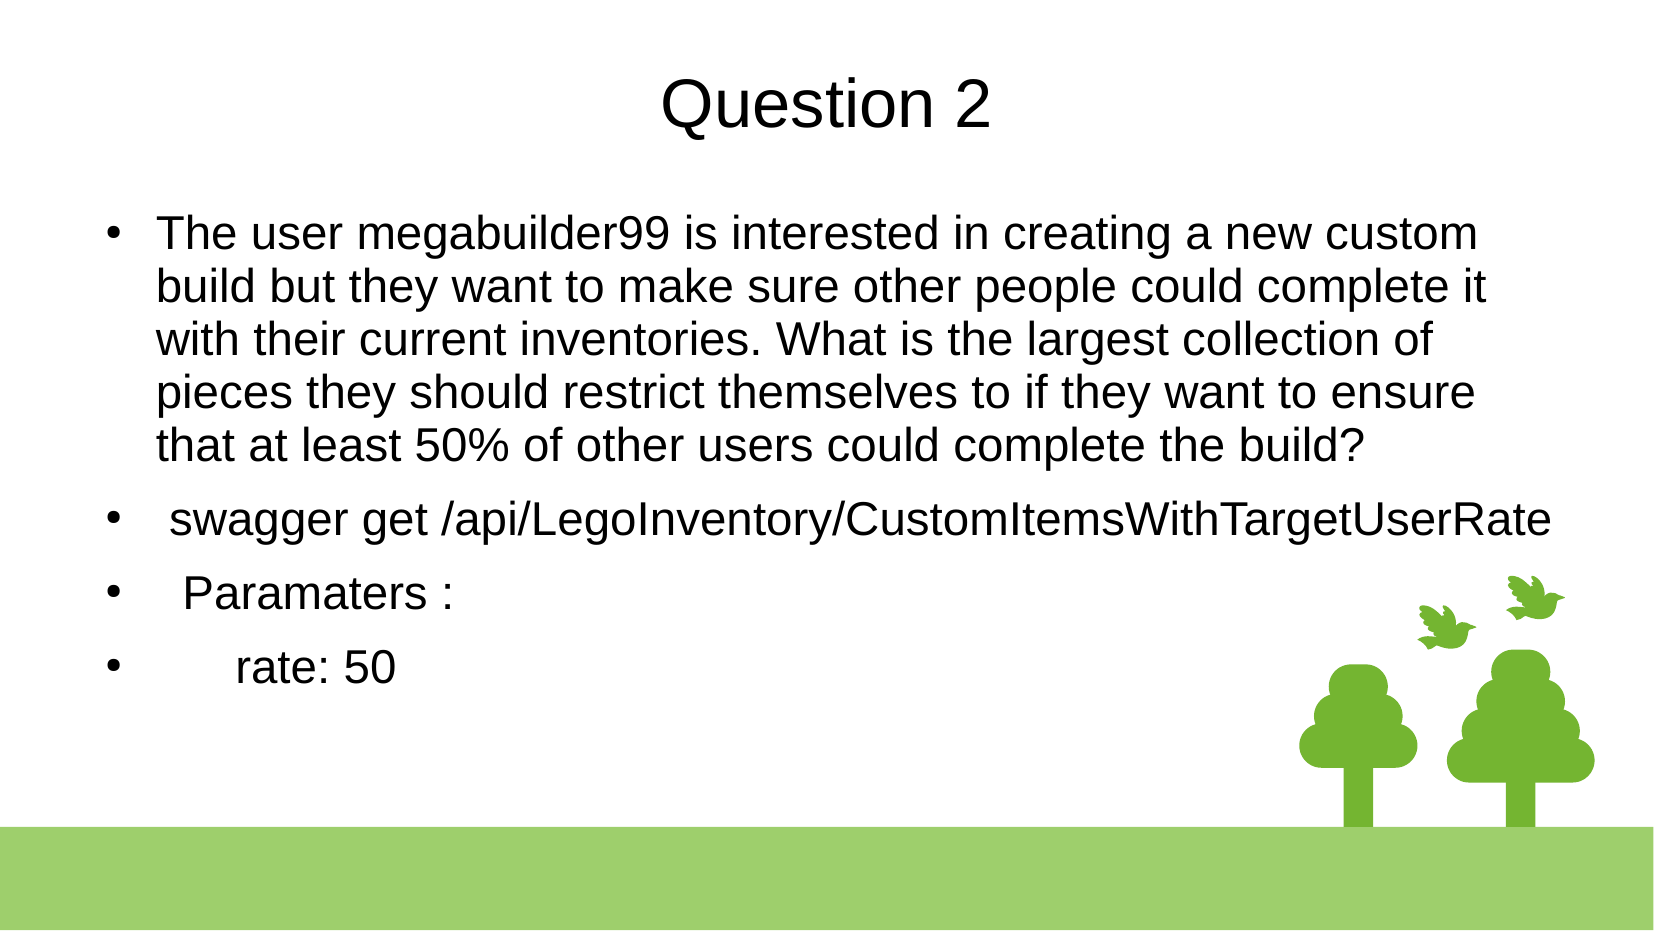

# Question 2
The user megabuilder99 is interested in creating a new custom build but they want to make sure other people could complete it with their current inventories. What is the largest collection of pieces they should restrict themselves to if they want to ensure that at least 50% of other users could complete the build?
 swagger get /api/LegoInventory/CustomItemsWithTargetUserRate
 Paramaters :
 rate: 50